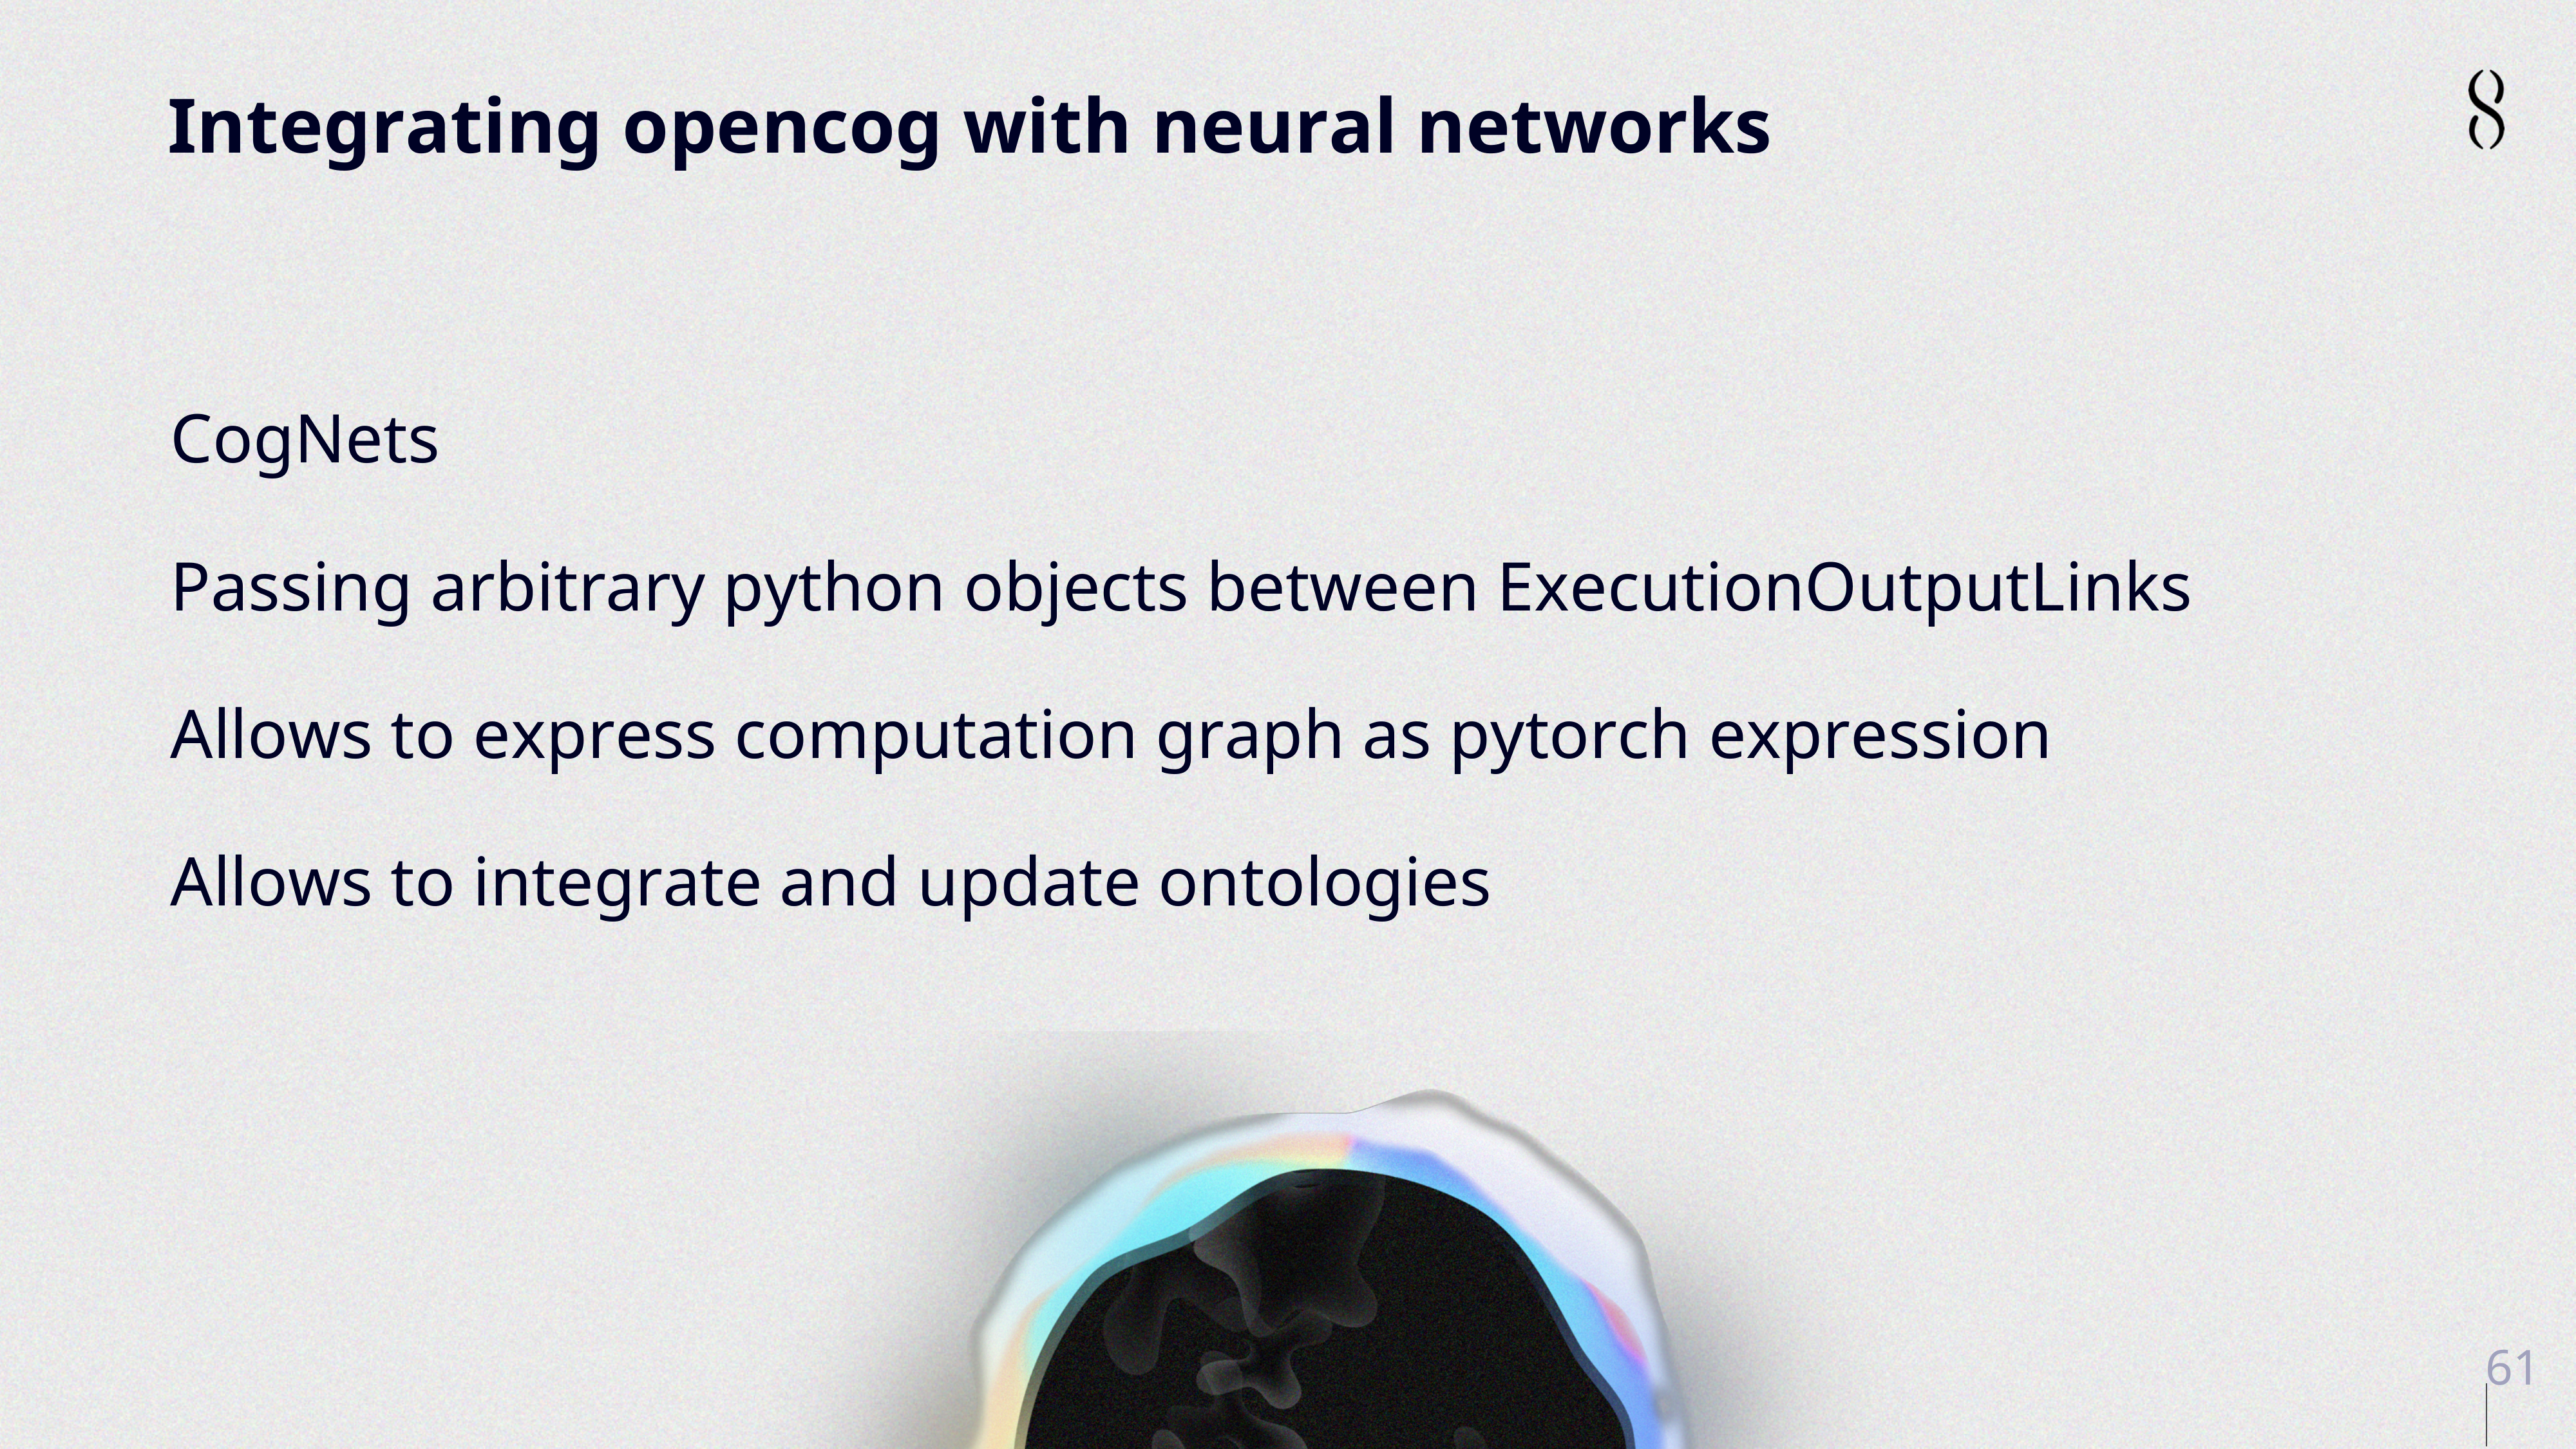

Integrating opencog with neural networks
CogNets
Passing arbitrary python objects between ExecutionOutputLinks
Allows to express computation graph as pytorch expression
Allows to integrate and update ontologies
 61